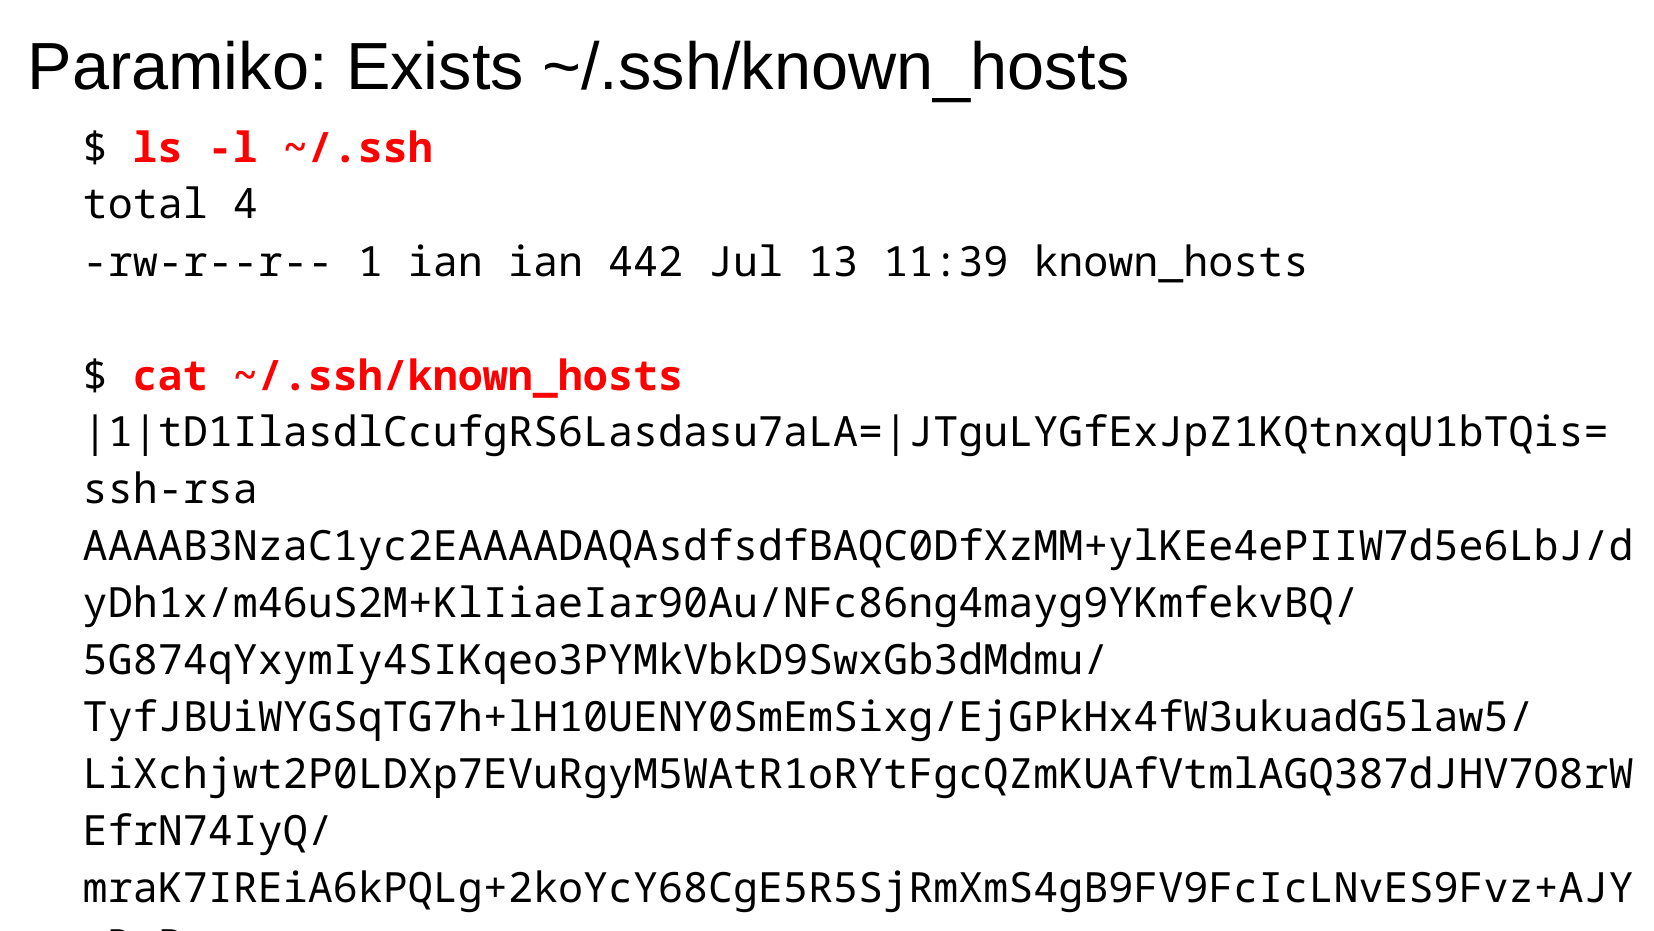

# Paramiko: Exists ~/.ssh/known_hosts
$ ls -l ~/.ssh
total 4
-rw-r--r-- 1 ian ian 442 Jul 13 11:39 known_hosts
$ cat ~/.ssh/known_hosts
|1|tD1IlasdlCcufgRS6Lasdasu7aLA=|JTguLYGfExJpZ1KQtnxqU1bTQis= ssh-rsa AAAAB3NzaC1yc2EAAAADAQAsdfsdfBAQC0DfXzMM+ylKEe4ePIIW7d5e6LbJ/dyDh1x/m46uS2M+KlIiaeIar90Au/NFc86ng4mayg9YKmfekvBQ/5G874qYxymIy4SIKqeo3PYMkVbkD9SwxGb3dMdmu/TyfJBUiWYGSqTG7h+lH10UENY0SmEmSixg/EjGPkHx4fW3ukuadG5law5/LiXchjwt2P0LDXp7EVuRgyM5WAtR1oRYtFgcQZmKUAfVtmlAGQ387dJHV7O8rWEfrN74IyQ/mraK7IREiA6kPQLg+2koYcY68CgE5R5SjRmXmS4gB9FV9FcIcLNvES9Fvz+AJYvDvB